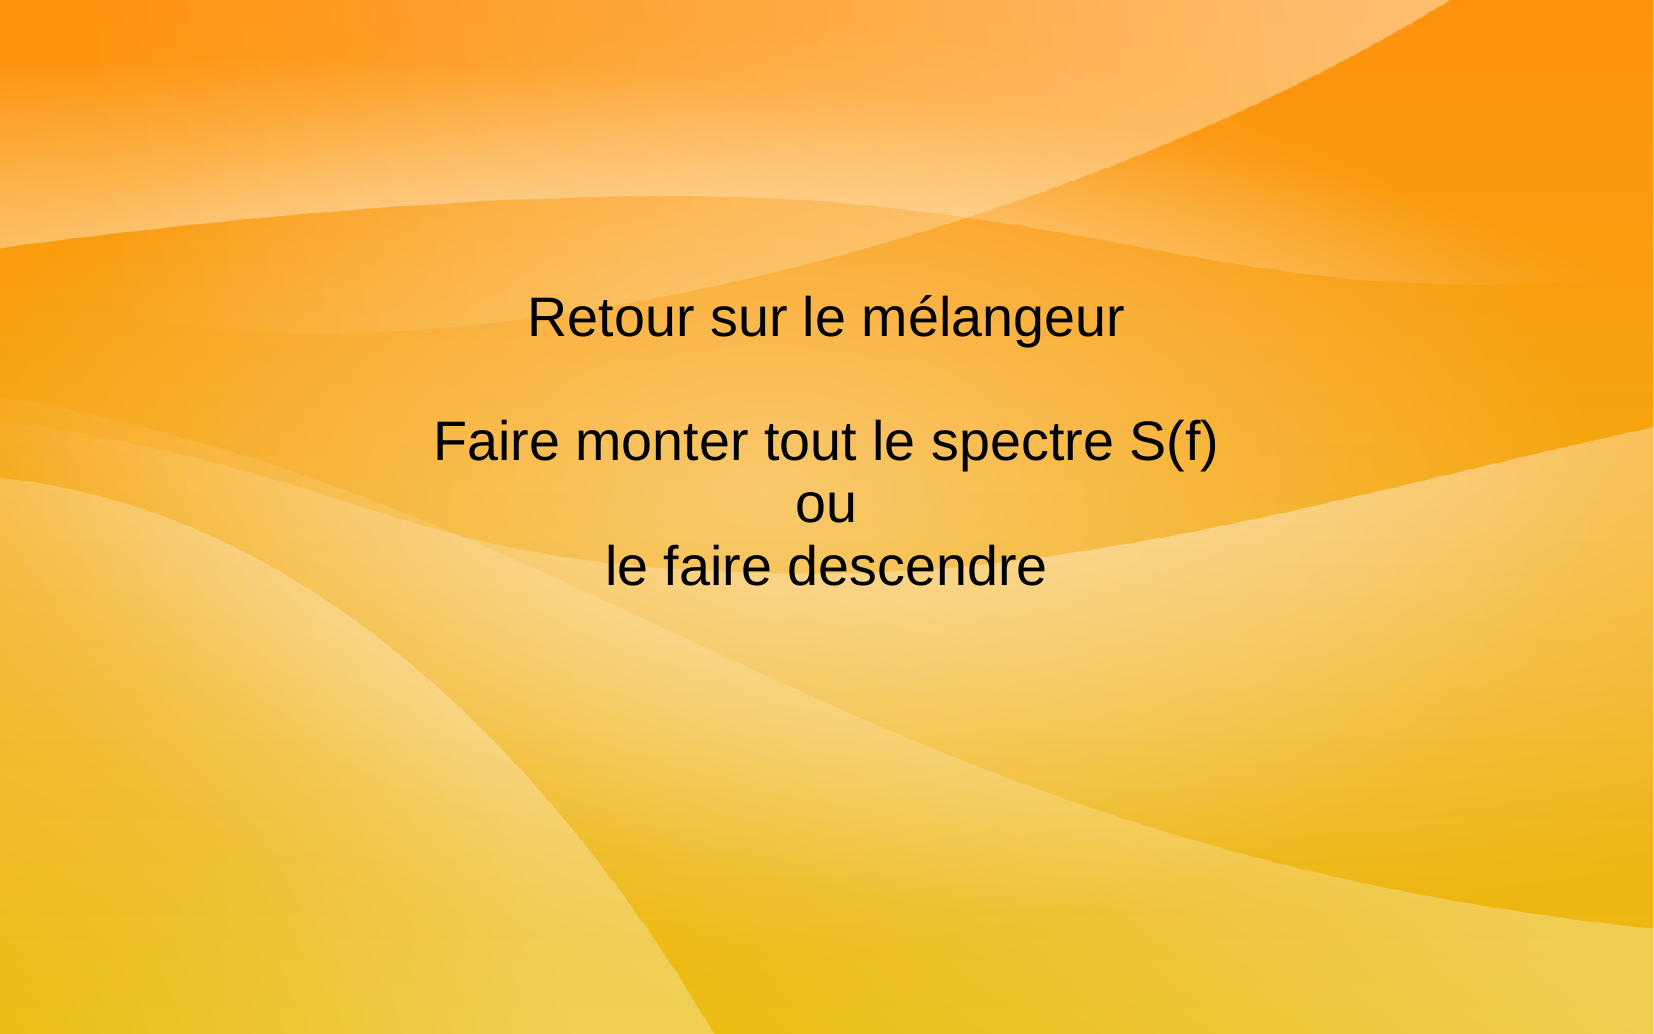

# Retour sur le mélangeur
Faire monter tout le spectre S(f)
ou
le faire descendre